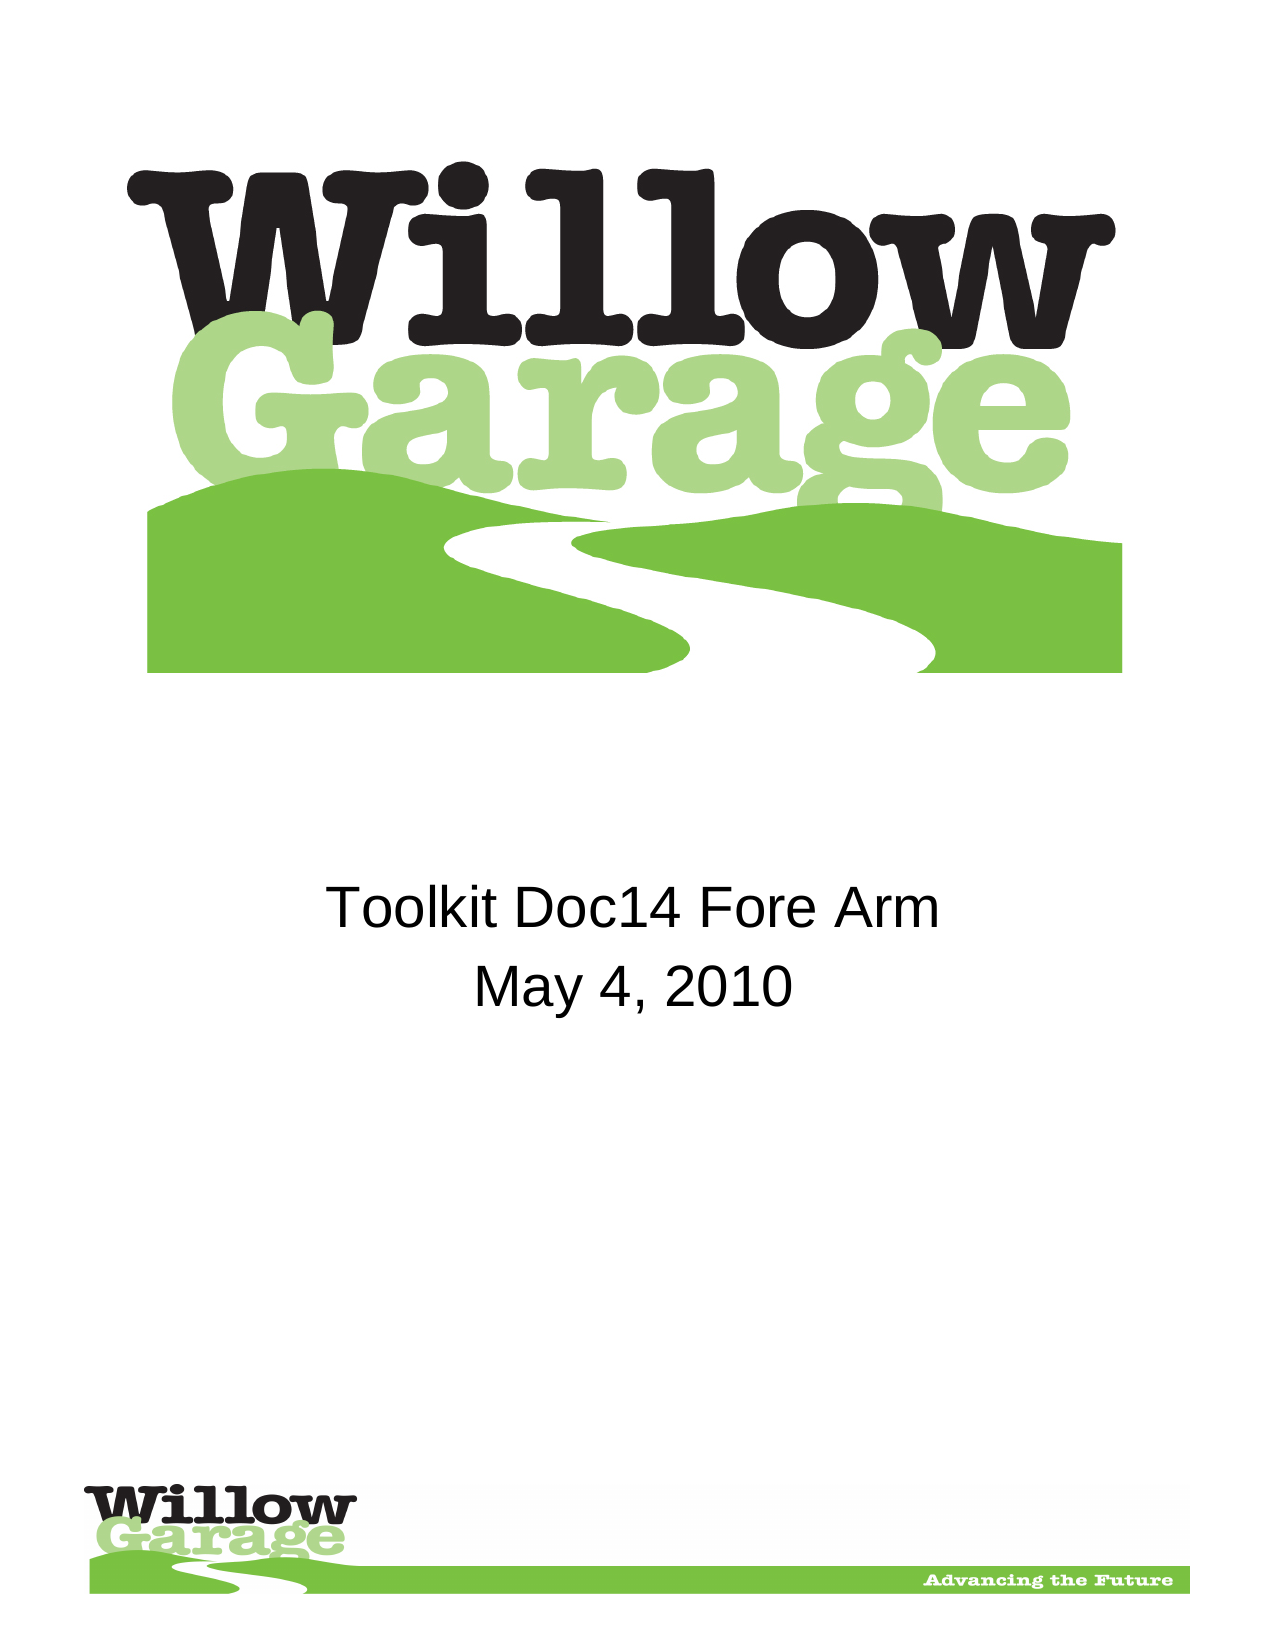

# Toolkit Doc14 Fore Arm
May 4, 2010